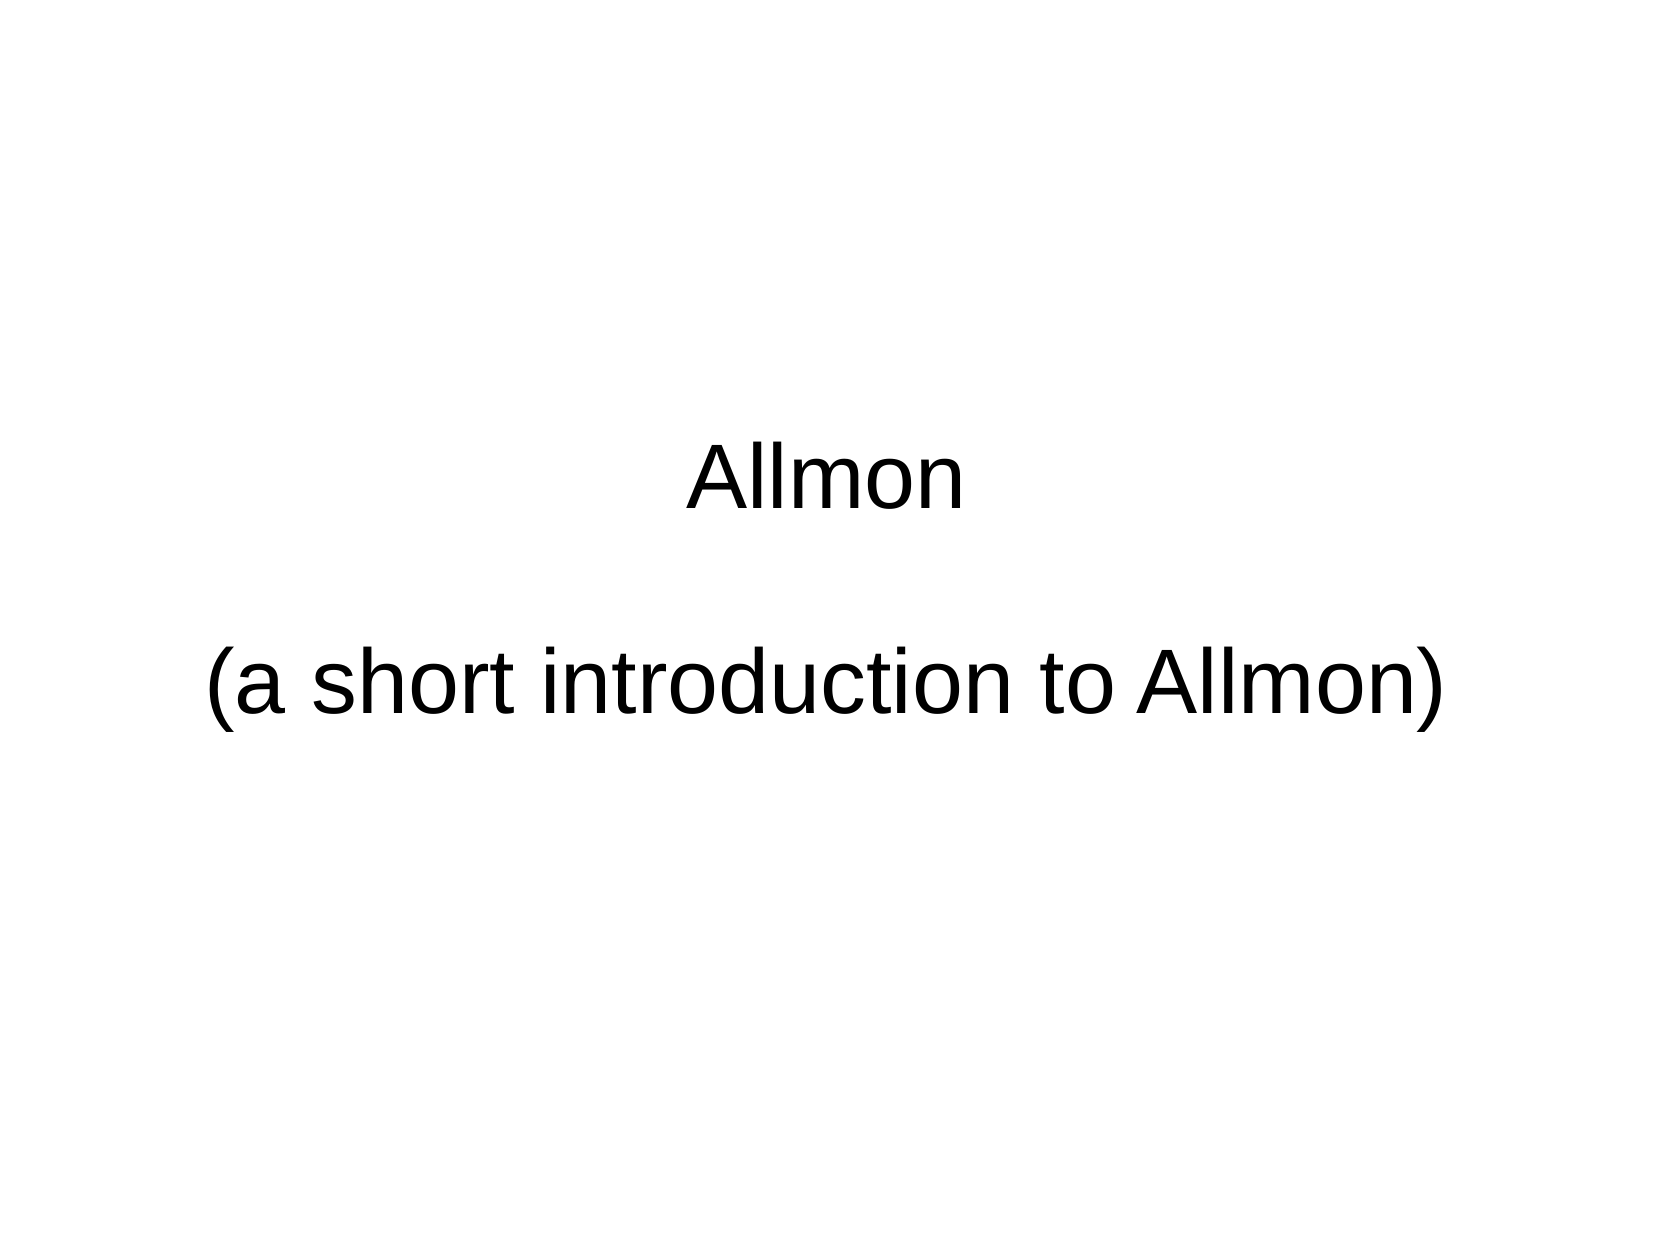

# Allmon
(a short introduction to Allmon)